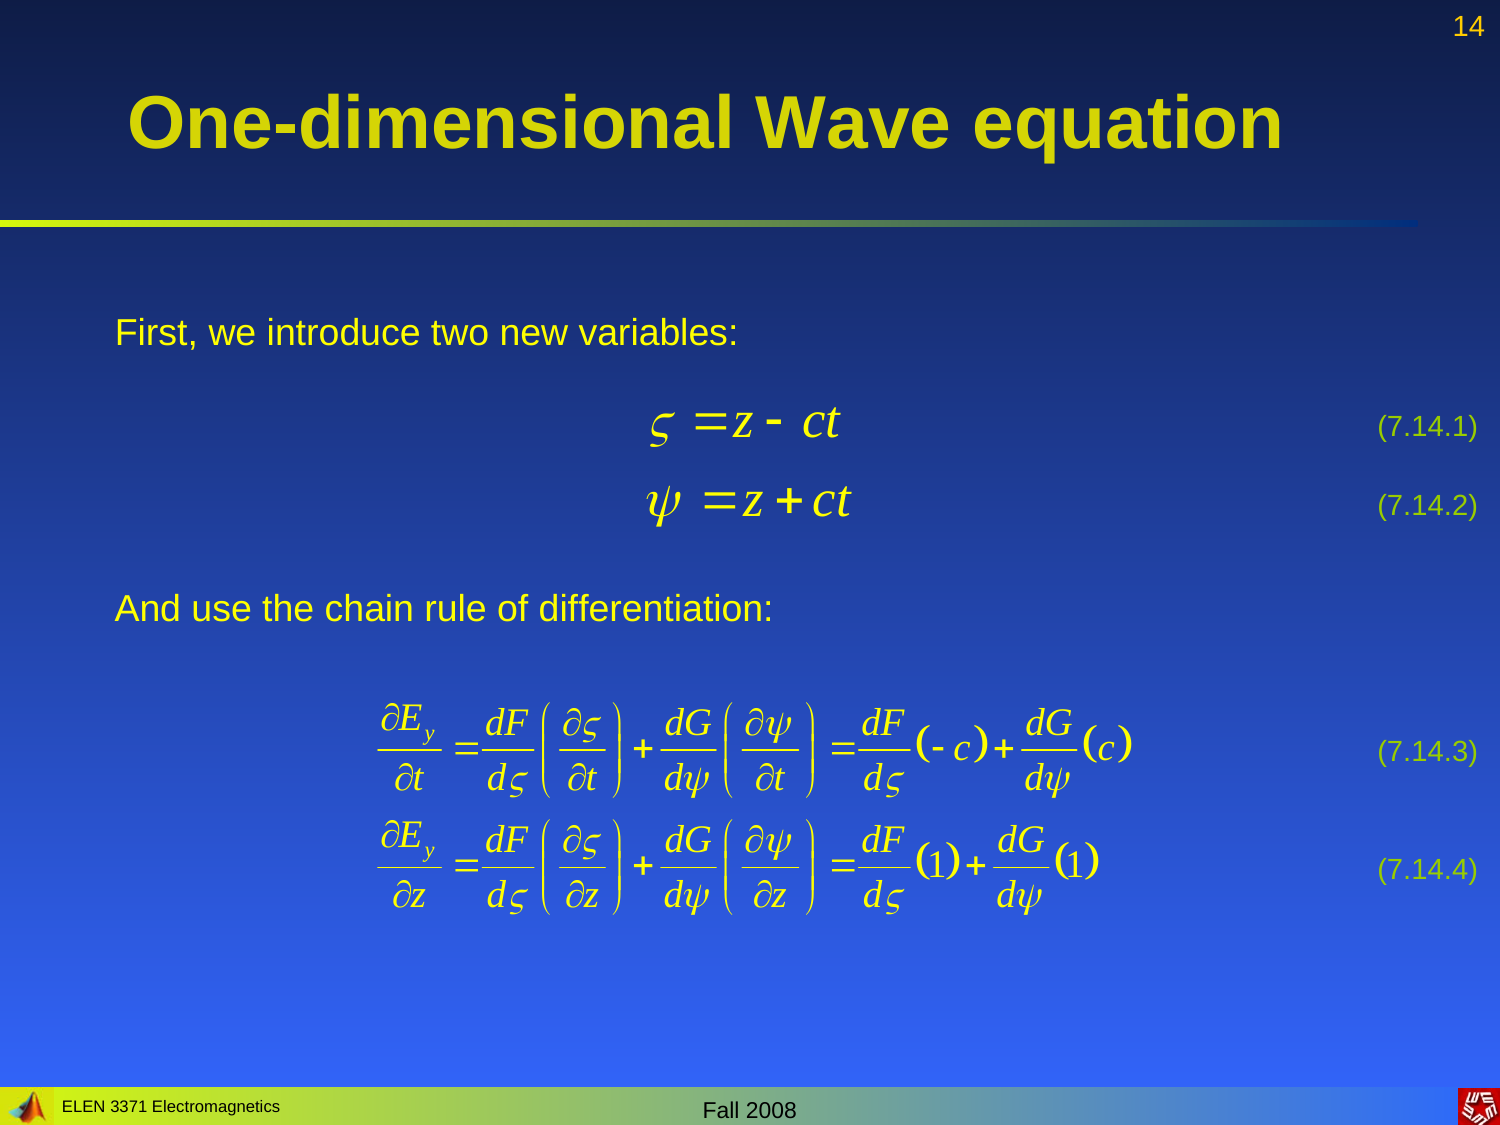

# One-dimensional Wave equation
First, we introduce two new variables:
(7.14.1)
(7.14.2)
And use the chain rule of differentiation:
(7.14.3)
(7.14.4)